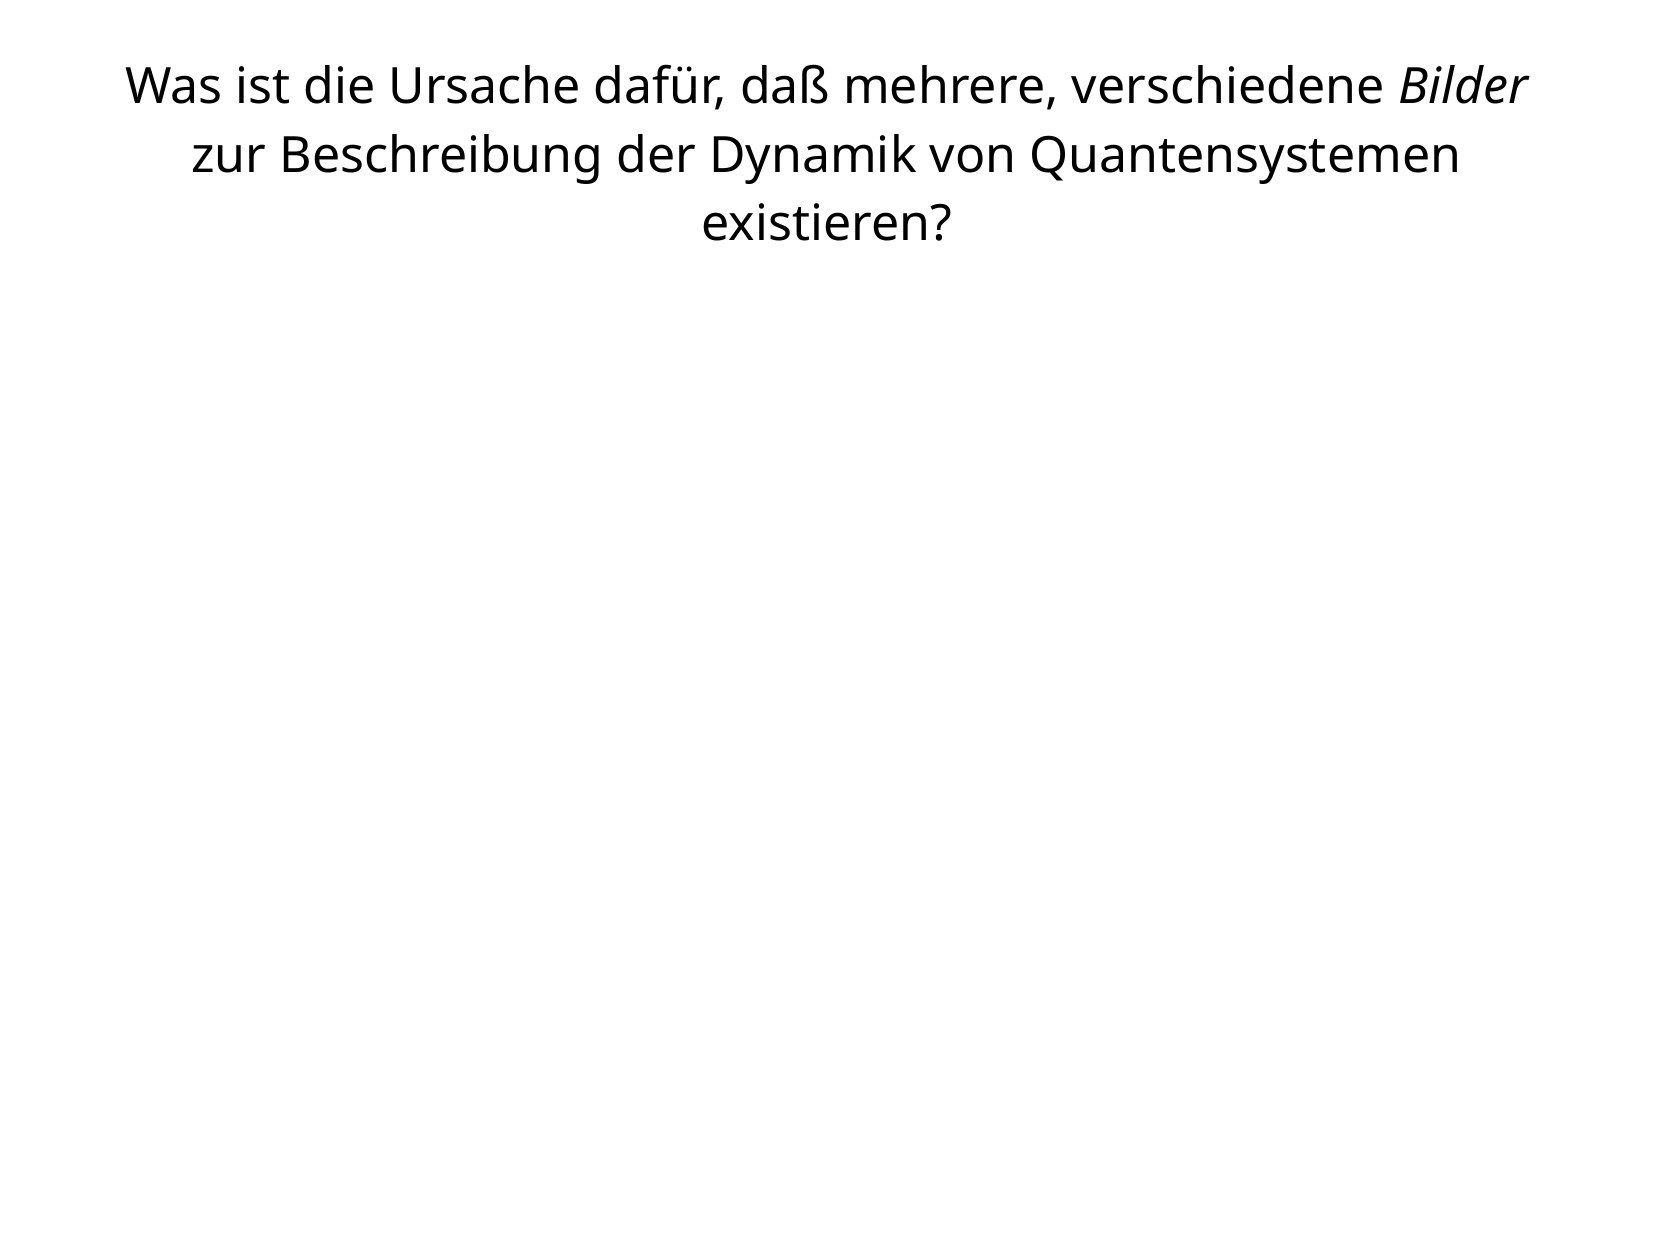

# Was ist die Ursache dafür, daß mehrere, verschiedene Bilder zur Beschreibung der Dynamik von Quantensystemen existieren?